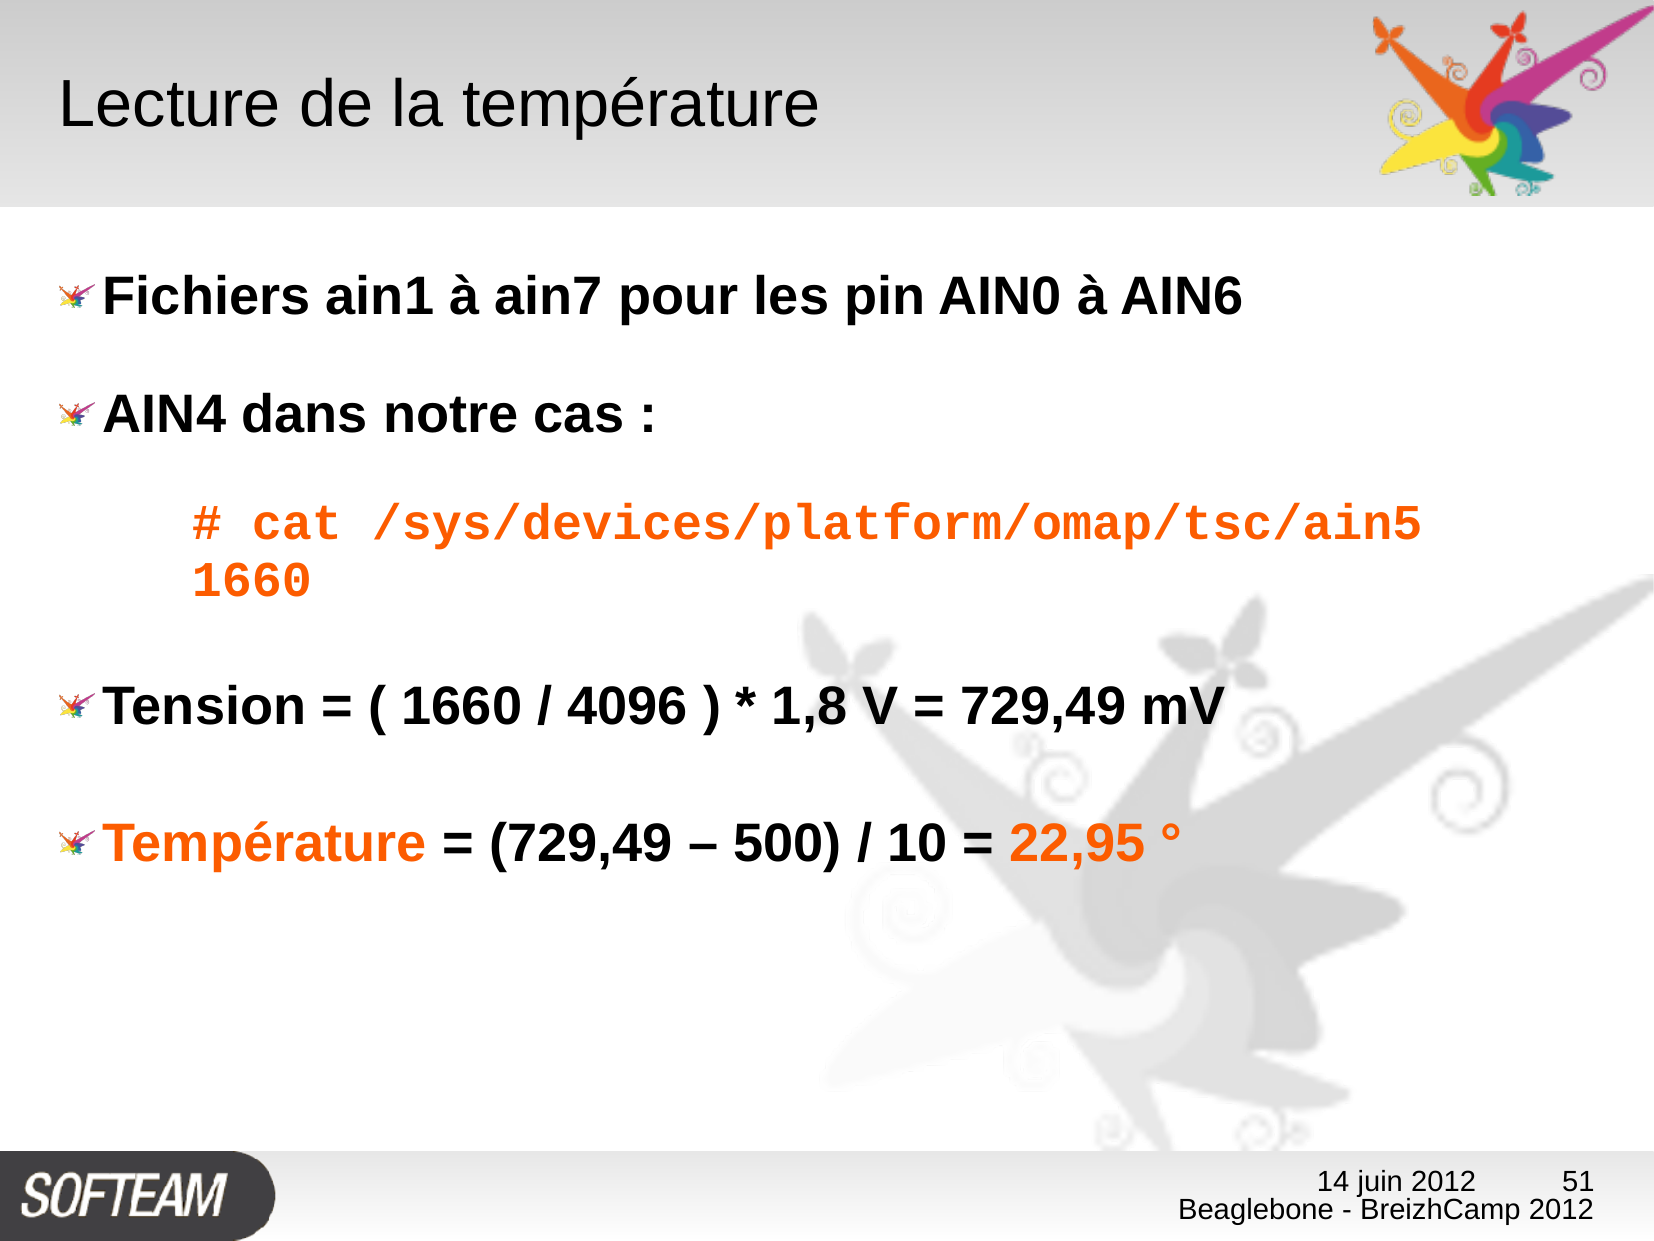

# Lecture de la température
Fichiers ain1 à ain7 pour les pin AIN0 à AIN6
AIN4 dans notre cas :
Tension = ( 1660 / 4096 ) * 1,8 V = 729,49 mV
Température = (729,49 – 500) / 10 = 22,95 °
# cat /sys/devices/platform/omap/tsc/ain5
1660
14 juin 2012
51
Beaglebone - BreizhCamp 2012